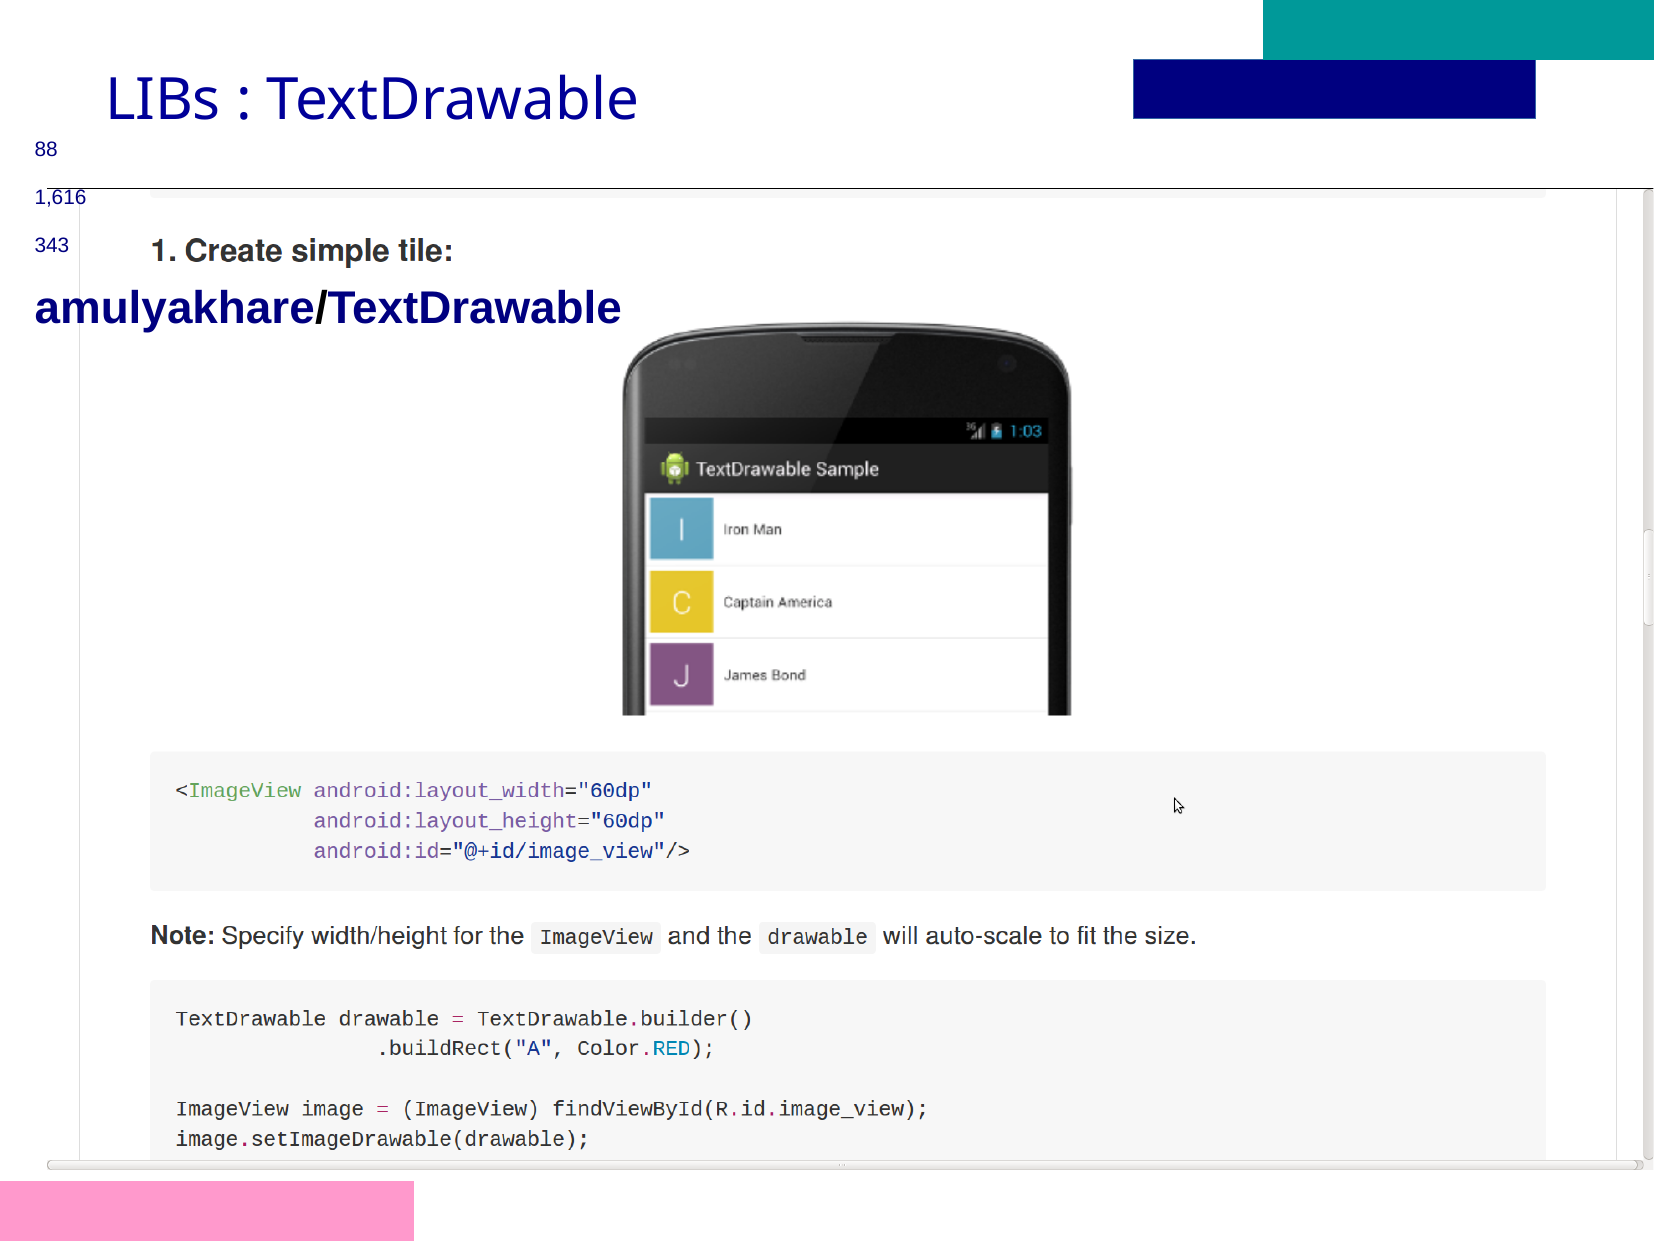

# LIBs : TextDrawable
88
1,616
343
amulyakhare/TextDrawable